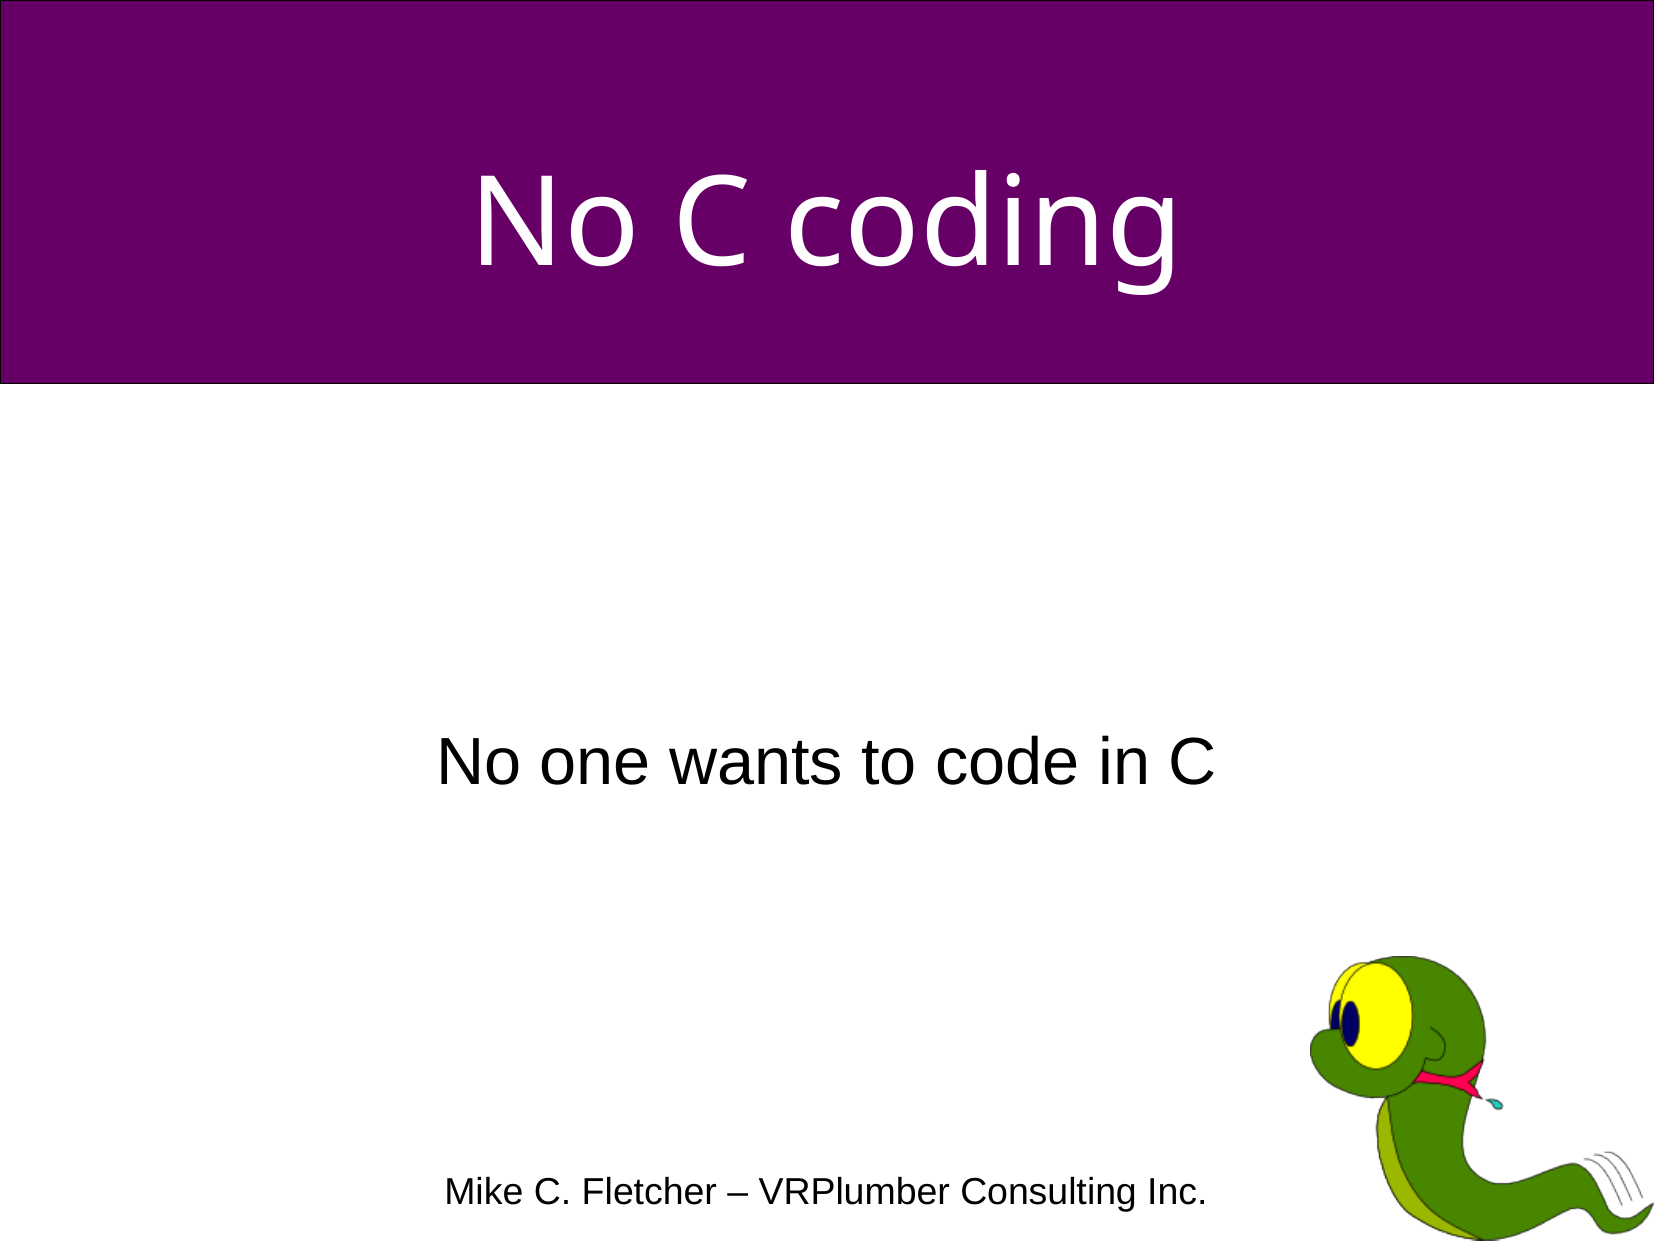

# No C coding
No one wants to code in C